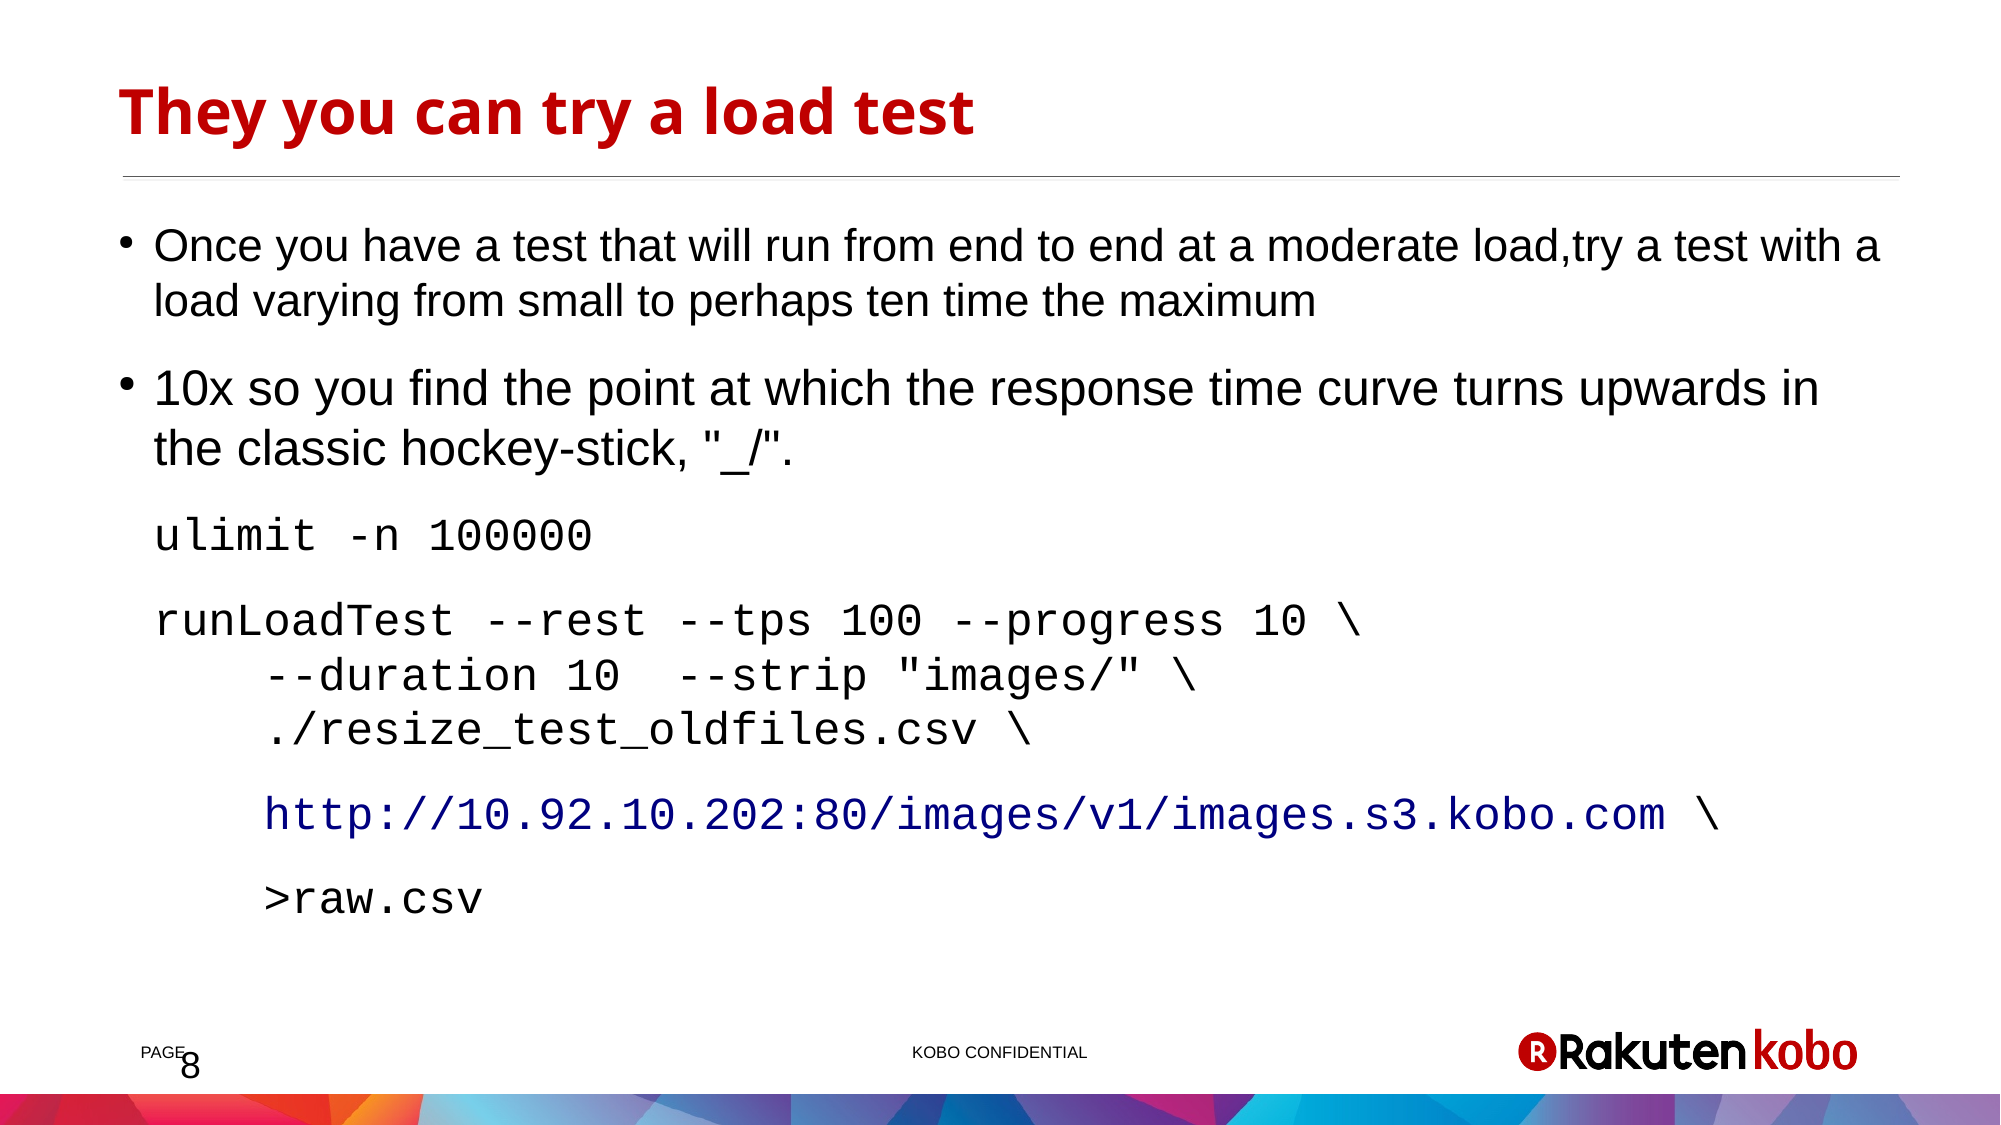

# They you can try a load test
Once you have a test that will run from end to end at a moderate load,try a test with a load varying from small to perhaps ten time the maximum
10x so you find the point at which the response time curve turns upwards in the classic hockey-stick, "_/".
ulimit -n 100000
runLoadTest --rest --tps 100 --progress 10 \
 --duration 10 --strip "images/" \
 ./resize_test_oldfiles.csv \
 http://10.92.10.202:80/images/v1/images.s3.kobo.com \
 >raw.csv